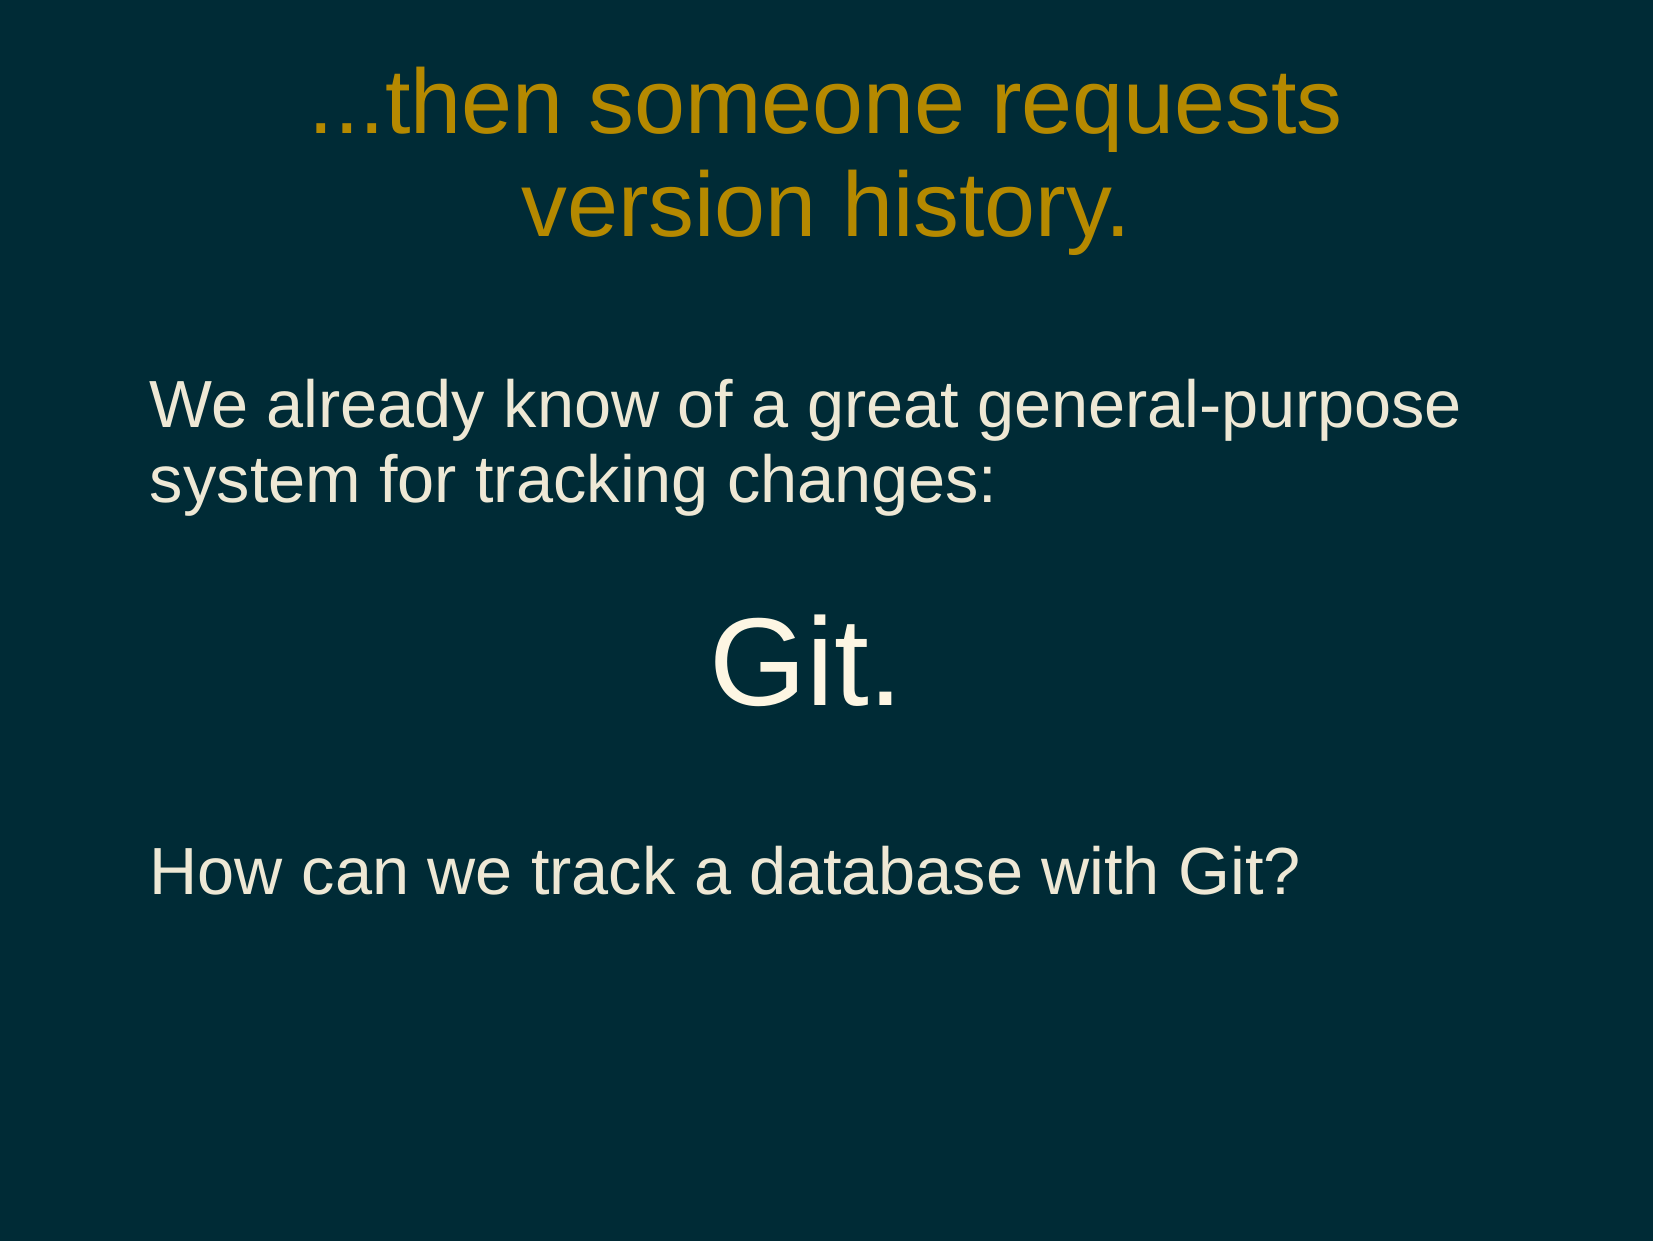

# ...then someone requests version history.
We already know of a great general-purpose system for tracking changes:
Git.
How can we track a database with Git?